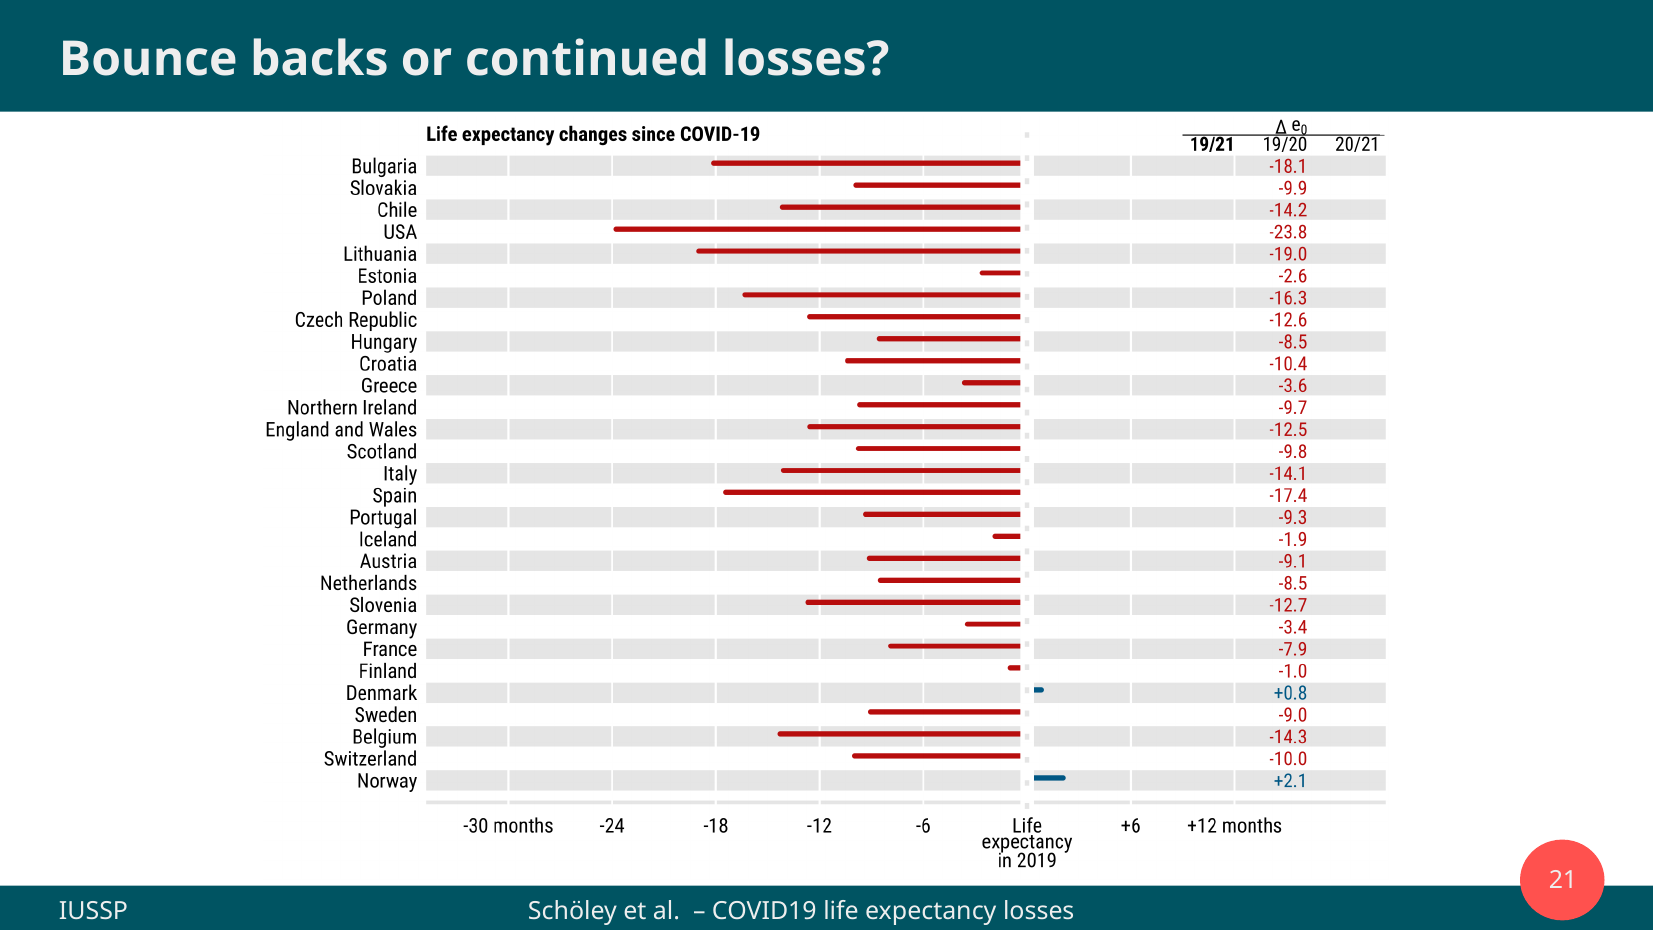

# Bounce backs or continued losses?
21
IUSSP
Schöley et al. – COVID19 life expectancy losses